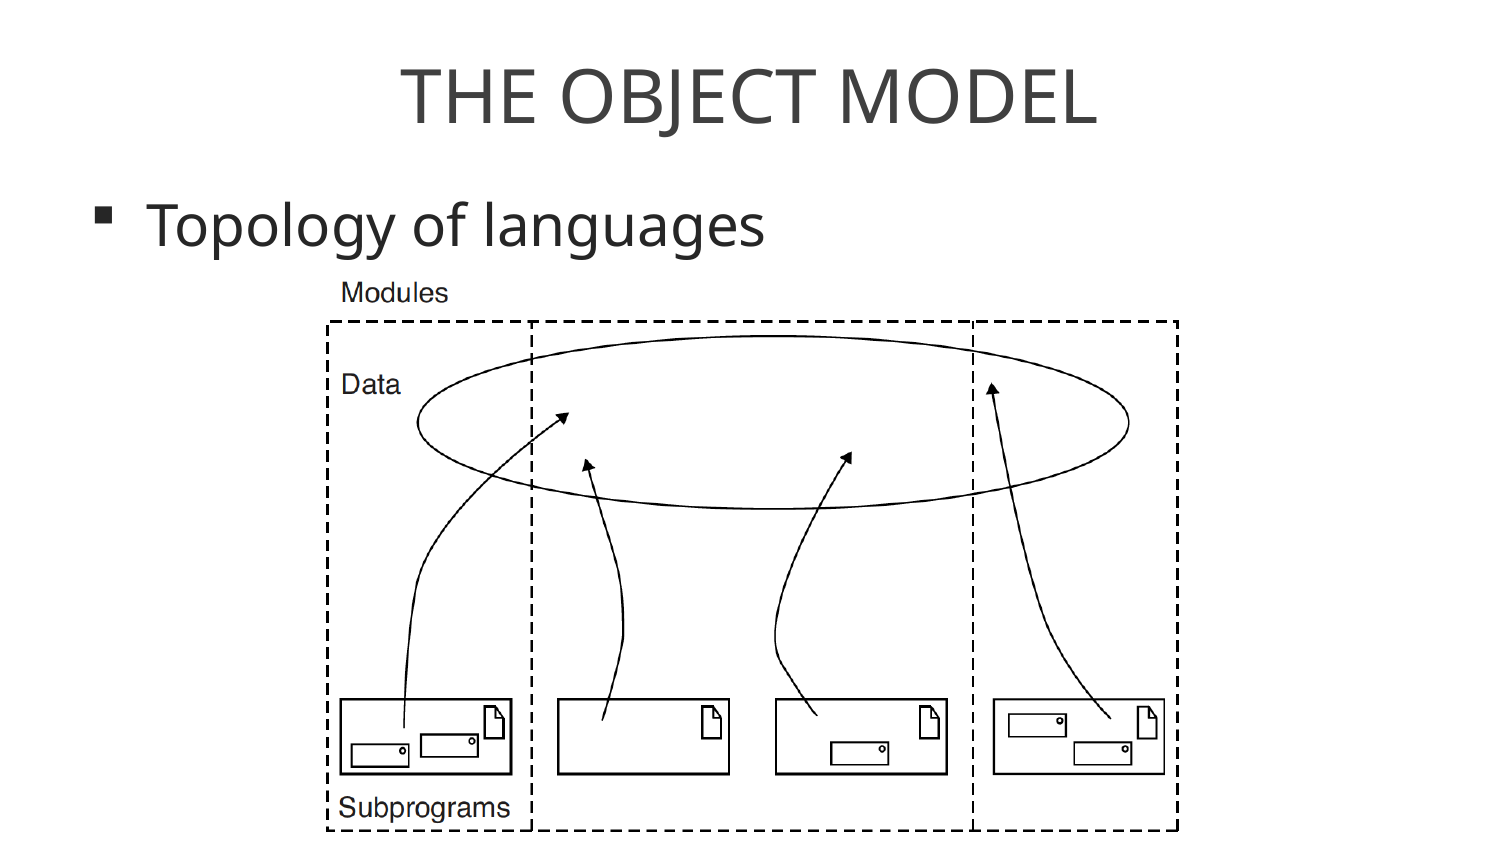

# The object model
Topology of languages